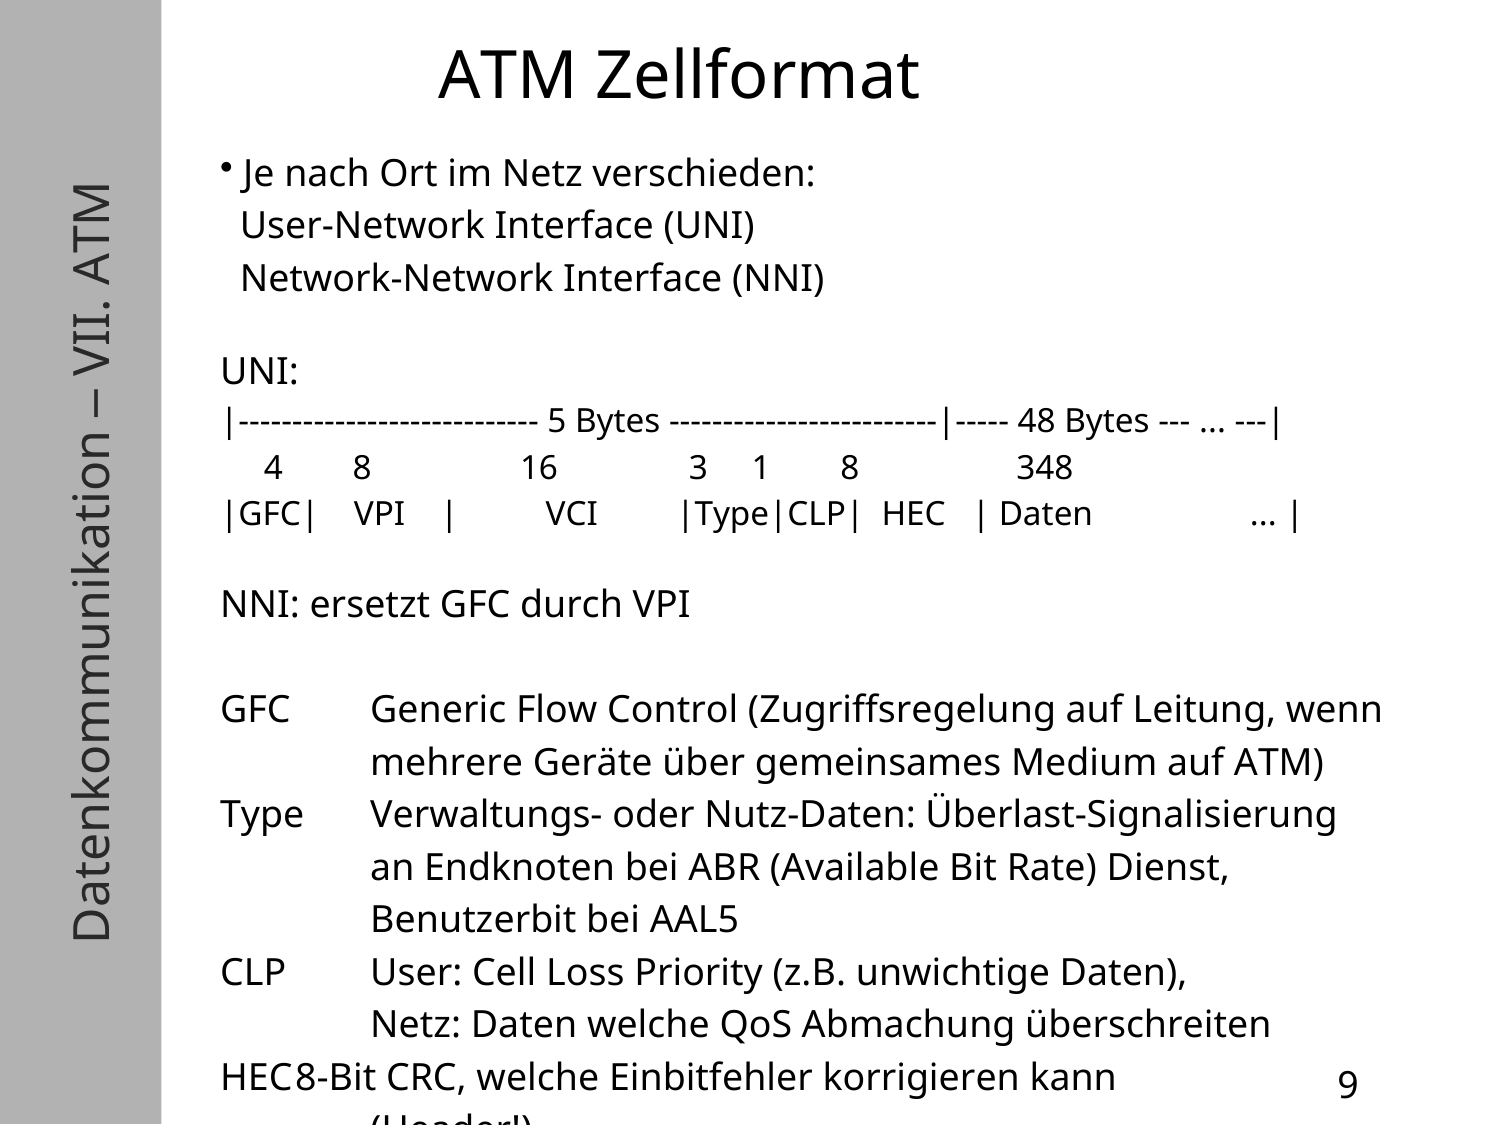

ATM Zellformat
 Je nach Ort im Netz verschieden:
 User-Network Interface (UNI)
 Network-Network Interface (NNI)
UNI:
|---------------------------- 5 Bytes -------------------------|----- 48 Bytes --- ... ---|
 4 8 16 3 1 8 348
|GFC| VPI | VCI |Type|CLP| HEC | Daten ... |
NNI: ersetzt GFC durch VPI
GFC 	Generic Flow Control (Zugriffsregelung auf Leitung, wenn
		mehrere Geräte über gemeinsames Medium auf ATM)
Type	Verwaltungs- oder Nutz-Daten: Überlast-Signalisierung
		an Endknoten bei ABR (Available Bit Rate) Dienst,
		Benutzerbit bei AAL5
CLP		User: Cell Loss Priority (z.B. unwichtige Daten),
		Netz: Daten welche QoS Abmachung überschreiten
HEC	8-Bit CRC, welche Einbitfehler korrigieren kann
		(Header!)
VPI		ändert von Switch zu Switch – siehe später
Datenkommunikation – VII. ATM